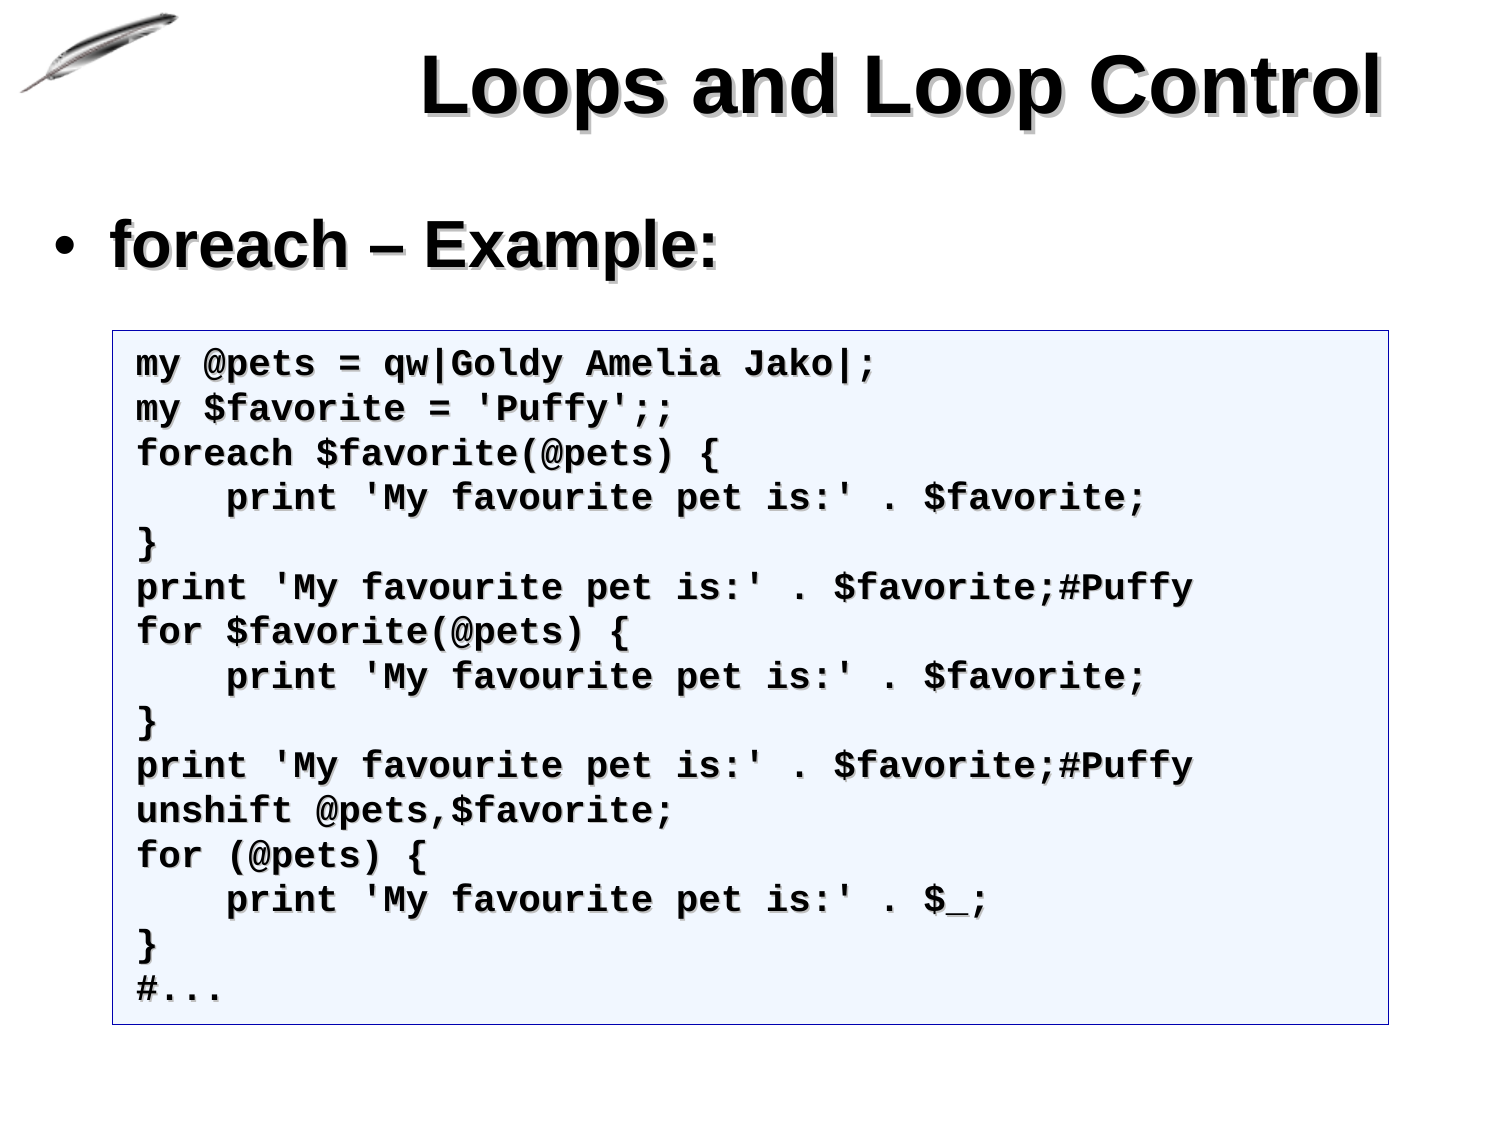

# Loops and Loop Control
foreach – Example:
my @pets = qw|Goldy Amelia Jako|;
my $favorite = 'Puffy';;
foreach $favorite(@pets) {
 print 'My favourite pet is:' . $favorite;
}
print 'My favourite pet is:' . $favorite;#Puffy
for $favorite(@pets) {
 print 'My favourite pet is:' . $favorite;
}
print 'My favourite pet is:' . $favorite;#Puffy
unshift @pets,$favorite;
for (@pets) {
 print 'My favourite pet is:' . $_;
}
#...